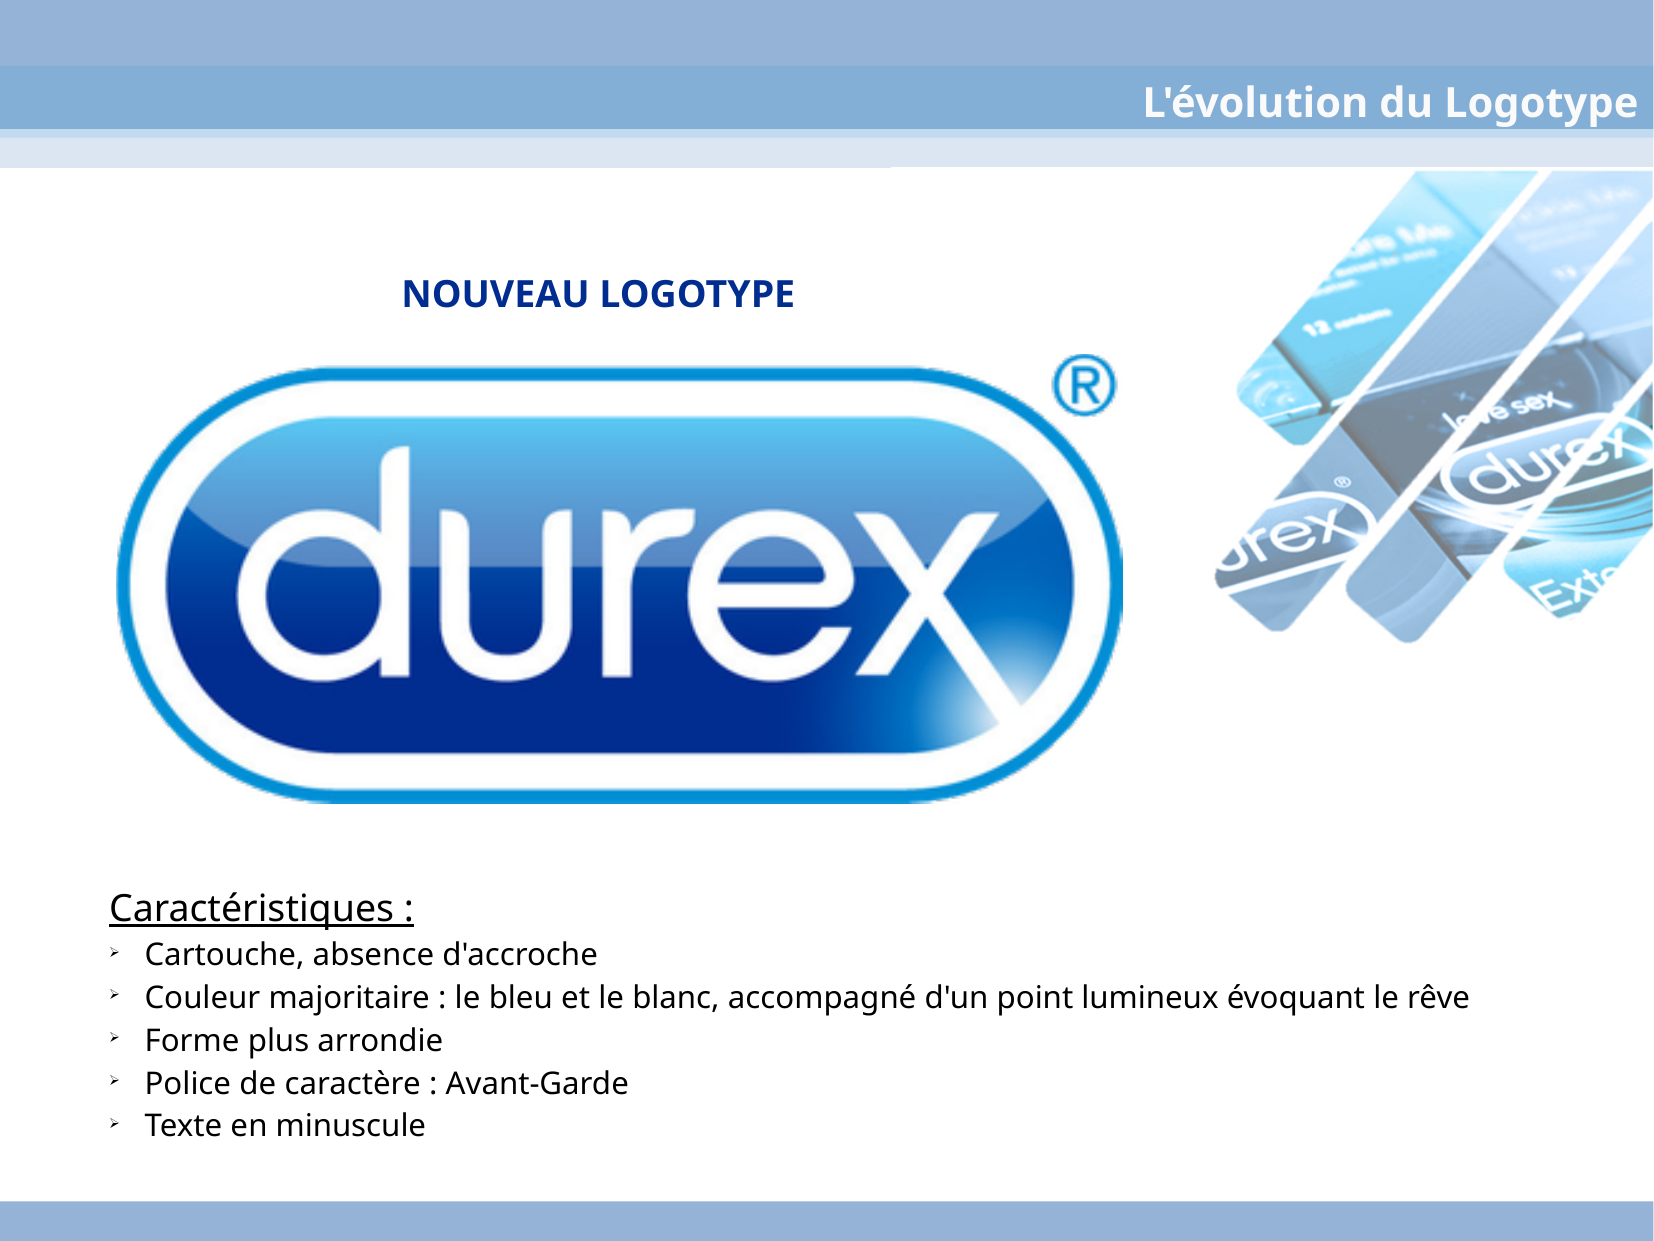

L'évolution du Logotype
NOUVEAU LOGOTYPE
Caractéristiques :
Cartouche, absence d'accroche
Couleur majoritaire : le bleu et le blanc, accompagné d'un point lumineux évoquant le rêve
Forme plus arrondie
Police de caractère : Avant-Garde
Texte en minuscule